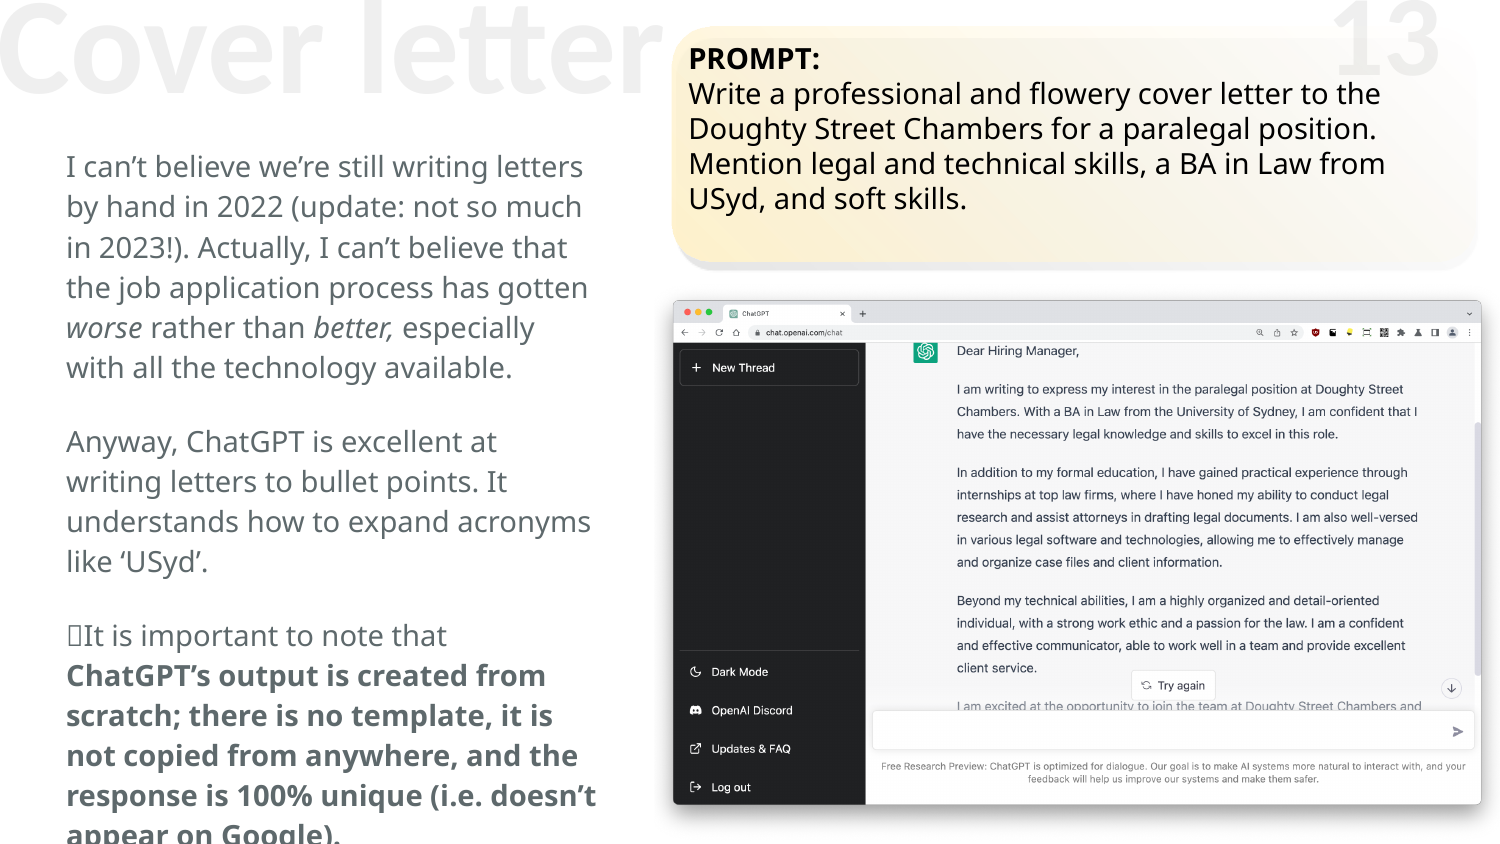

# Cover letter
Write a professional and flowery cover letter to the Doughty Street Chambers for a paralegal position. Mention legal and technical skills, a BA in Law from USyd, and soft skills.
I can’t believe we’re still writing letters by hand in 2022 (update: not so much in 2023!). Actually, I can’t believe that the job application process has gotten worse rather than better, especially with all the technology available.
Anyway, ChatGPT is excellent at writing letters to bullet points. It understands how to expand acronyms like ‘USyd’.
💡It is important to note that ChatGPT’s output is created from scratch; there is no template, it is not copied from anywhere, and the response is 100% unique (i.e. doesn’t appear on Google).